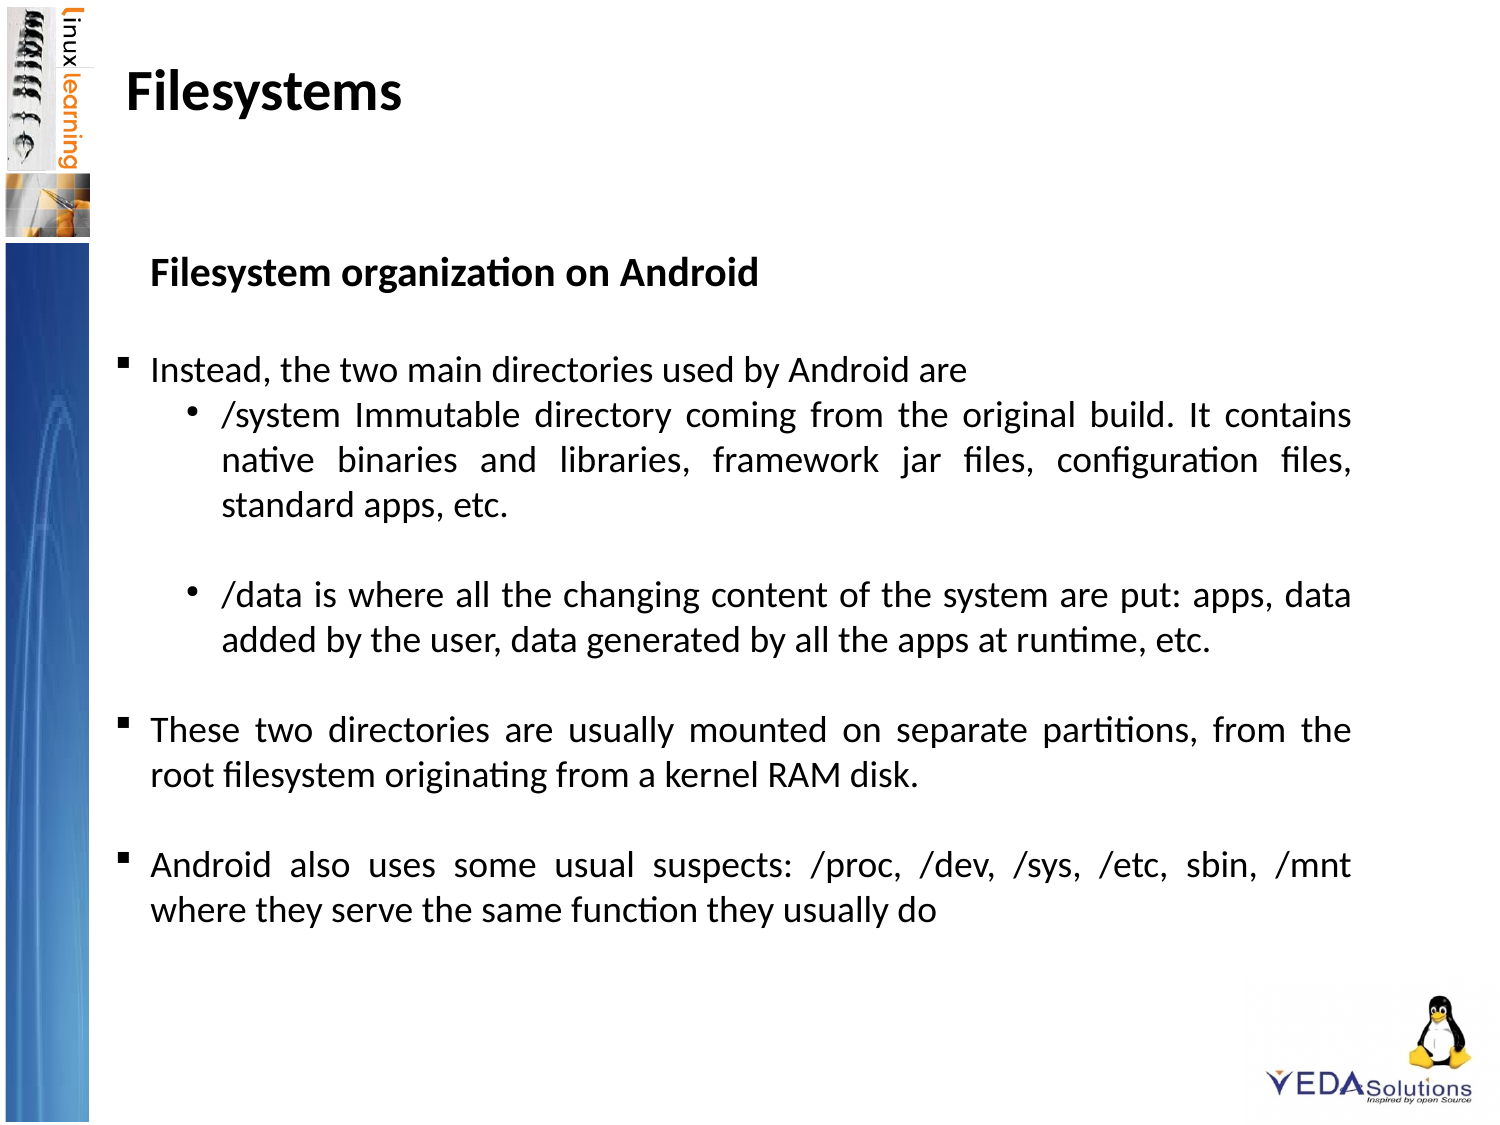

Filesystems
Filesystem organization on Android
Instead, the two main directories used by Android are
/system Immutable directory coming from the original build. It contains native binaries and libraries, framework jar files, configuration files, standard apps, etc.
/data is where all the changing content of the system are put: apps, data added by the user, data generated by all the apps at runtime, etc.
These two directories are usually mounted on separate partitions, from the root filesystem originating from a kernel RAM disk.
Android also uses some usual suspects: /proc, /dev, /sys, /etc, sbin, /mnt where they serve the same function they usually do